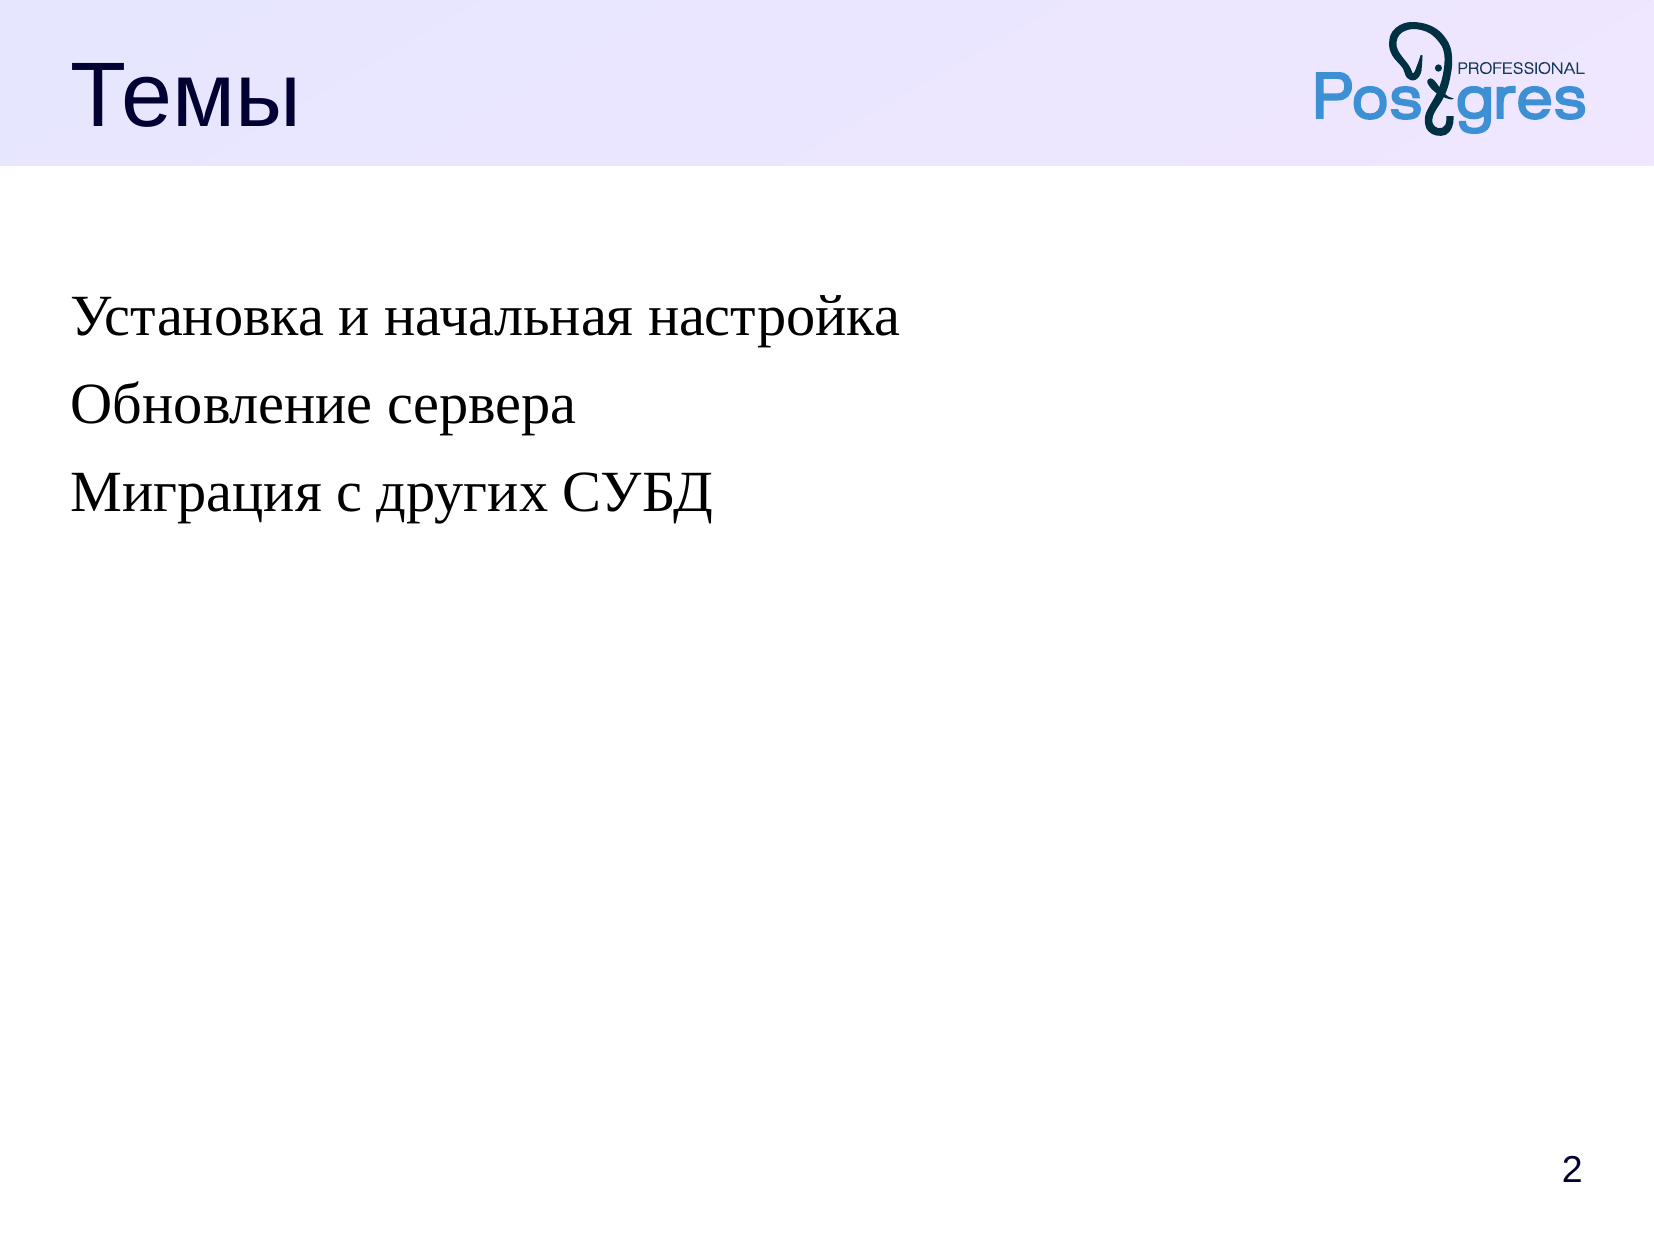

# Темы
Установка и начальная настройка
Обновление сервера
Миграция с других СУБД